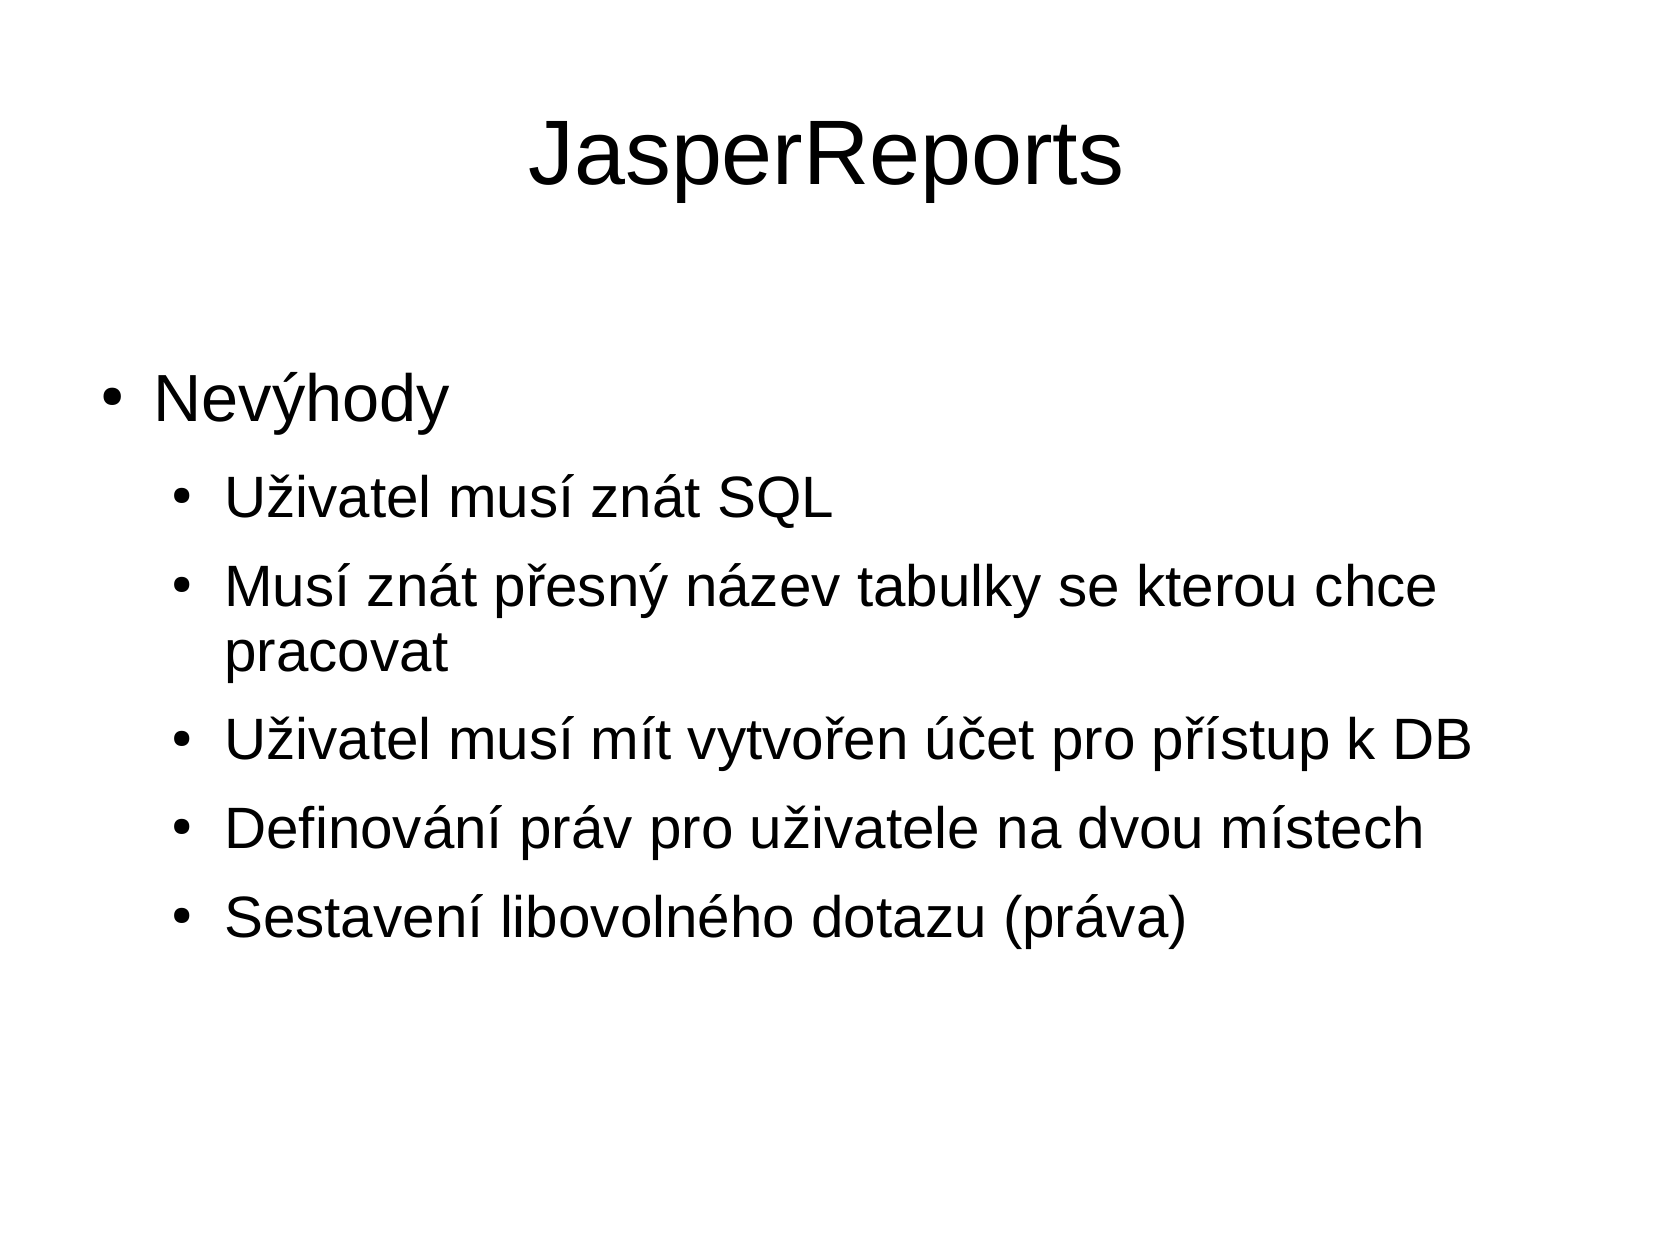

# JasperReports
Nevýhody
Uživatel musí znát SQL
Musí znát přesný název tabulky se kterou chce pracovat
Uživatel musí mít vytvořen účet pro přístup k DB
Definování práv pro uživatele na dvou místech
Sestavení libovolného dotazu (práva)